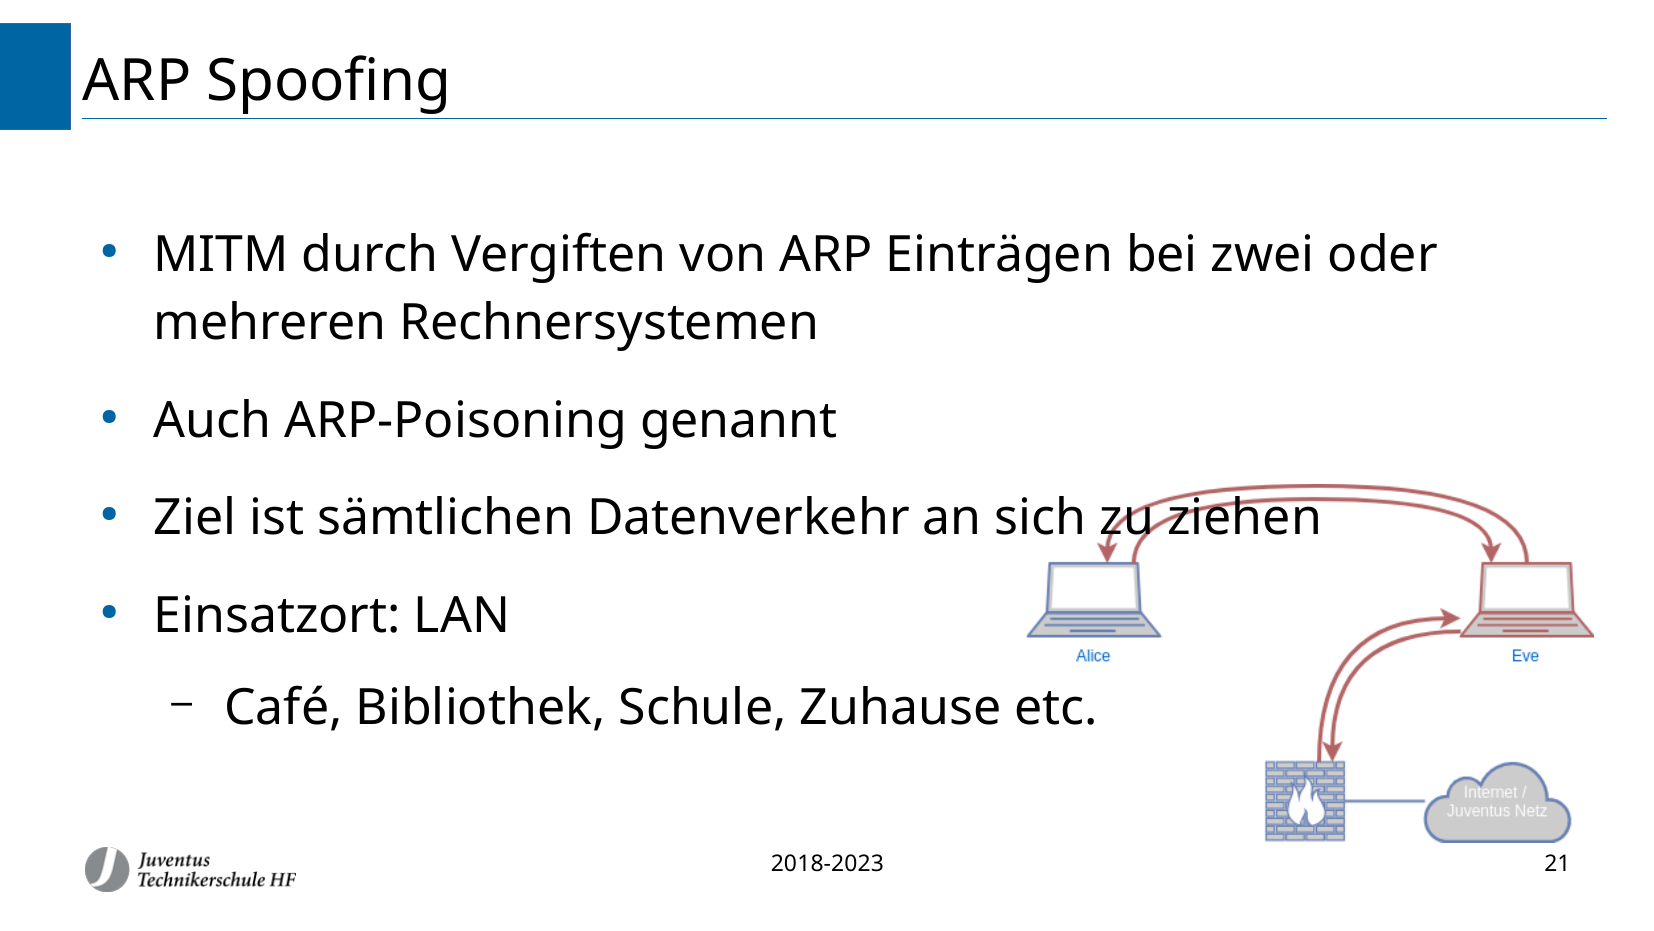

# ARP Spoofing
MITM durch Vergiften von ARP Einträgen bei zwei oder mehreren Rechnersystemen
Auch ARP-Poisoning genannt
Ziel ist sämtlichen Datenverkehr an sich zu ziehen
Einsatzort: LAN
Café, Bibliothek, Schule, Zuhause etc.
2018-2023
21